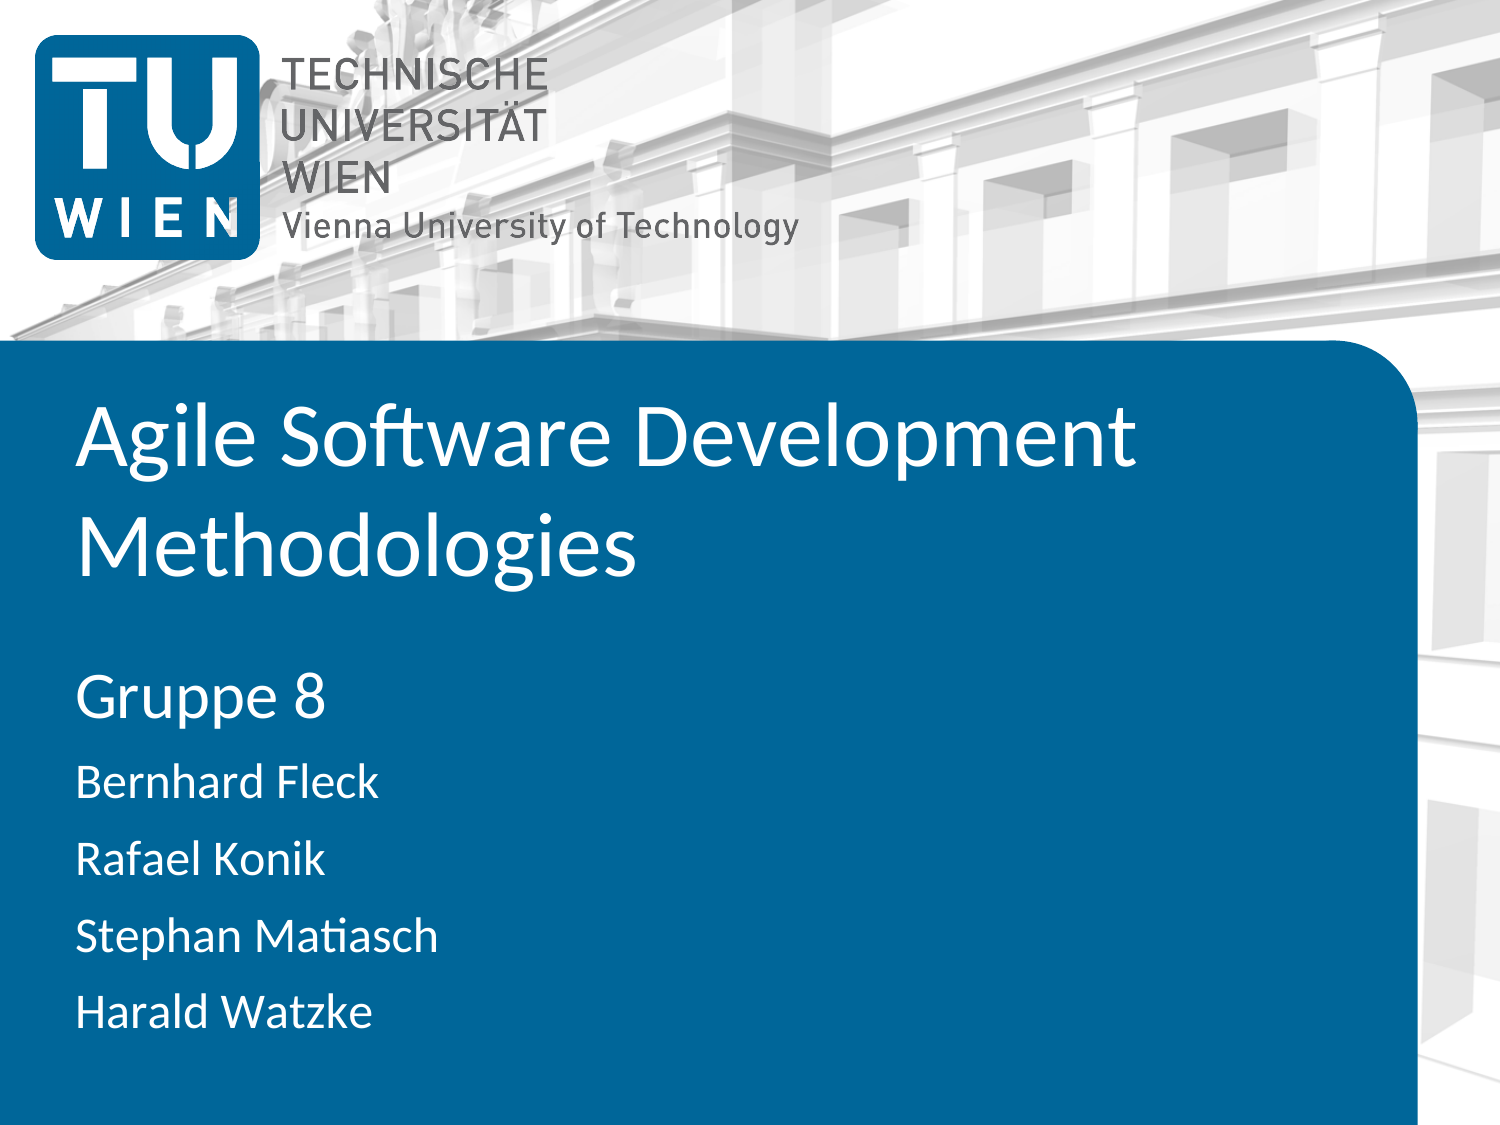

# Agile Software Development Methodologies
Gruppe 8
Bernhard Fleck
Rafael Konik
Stephan Matiasch
Harald Watzke